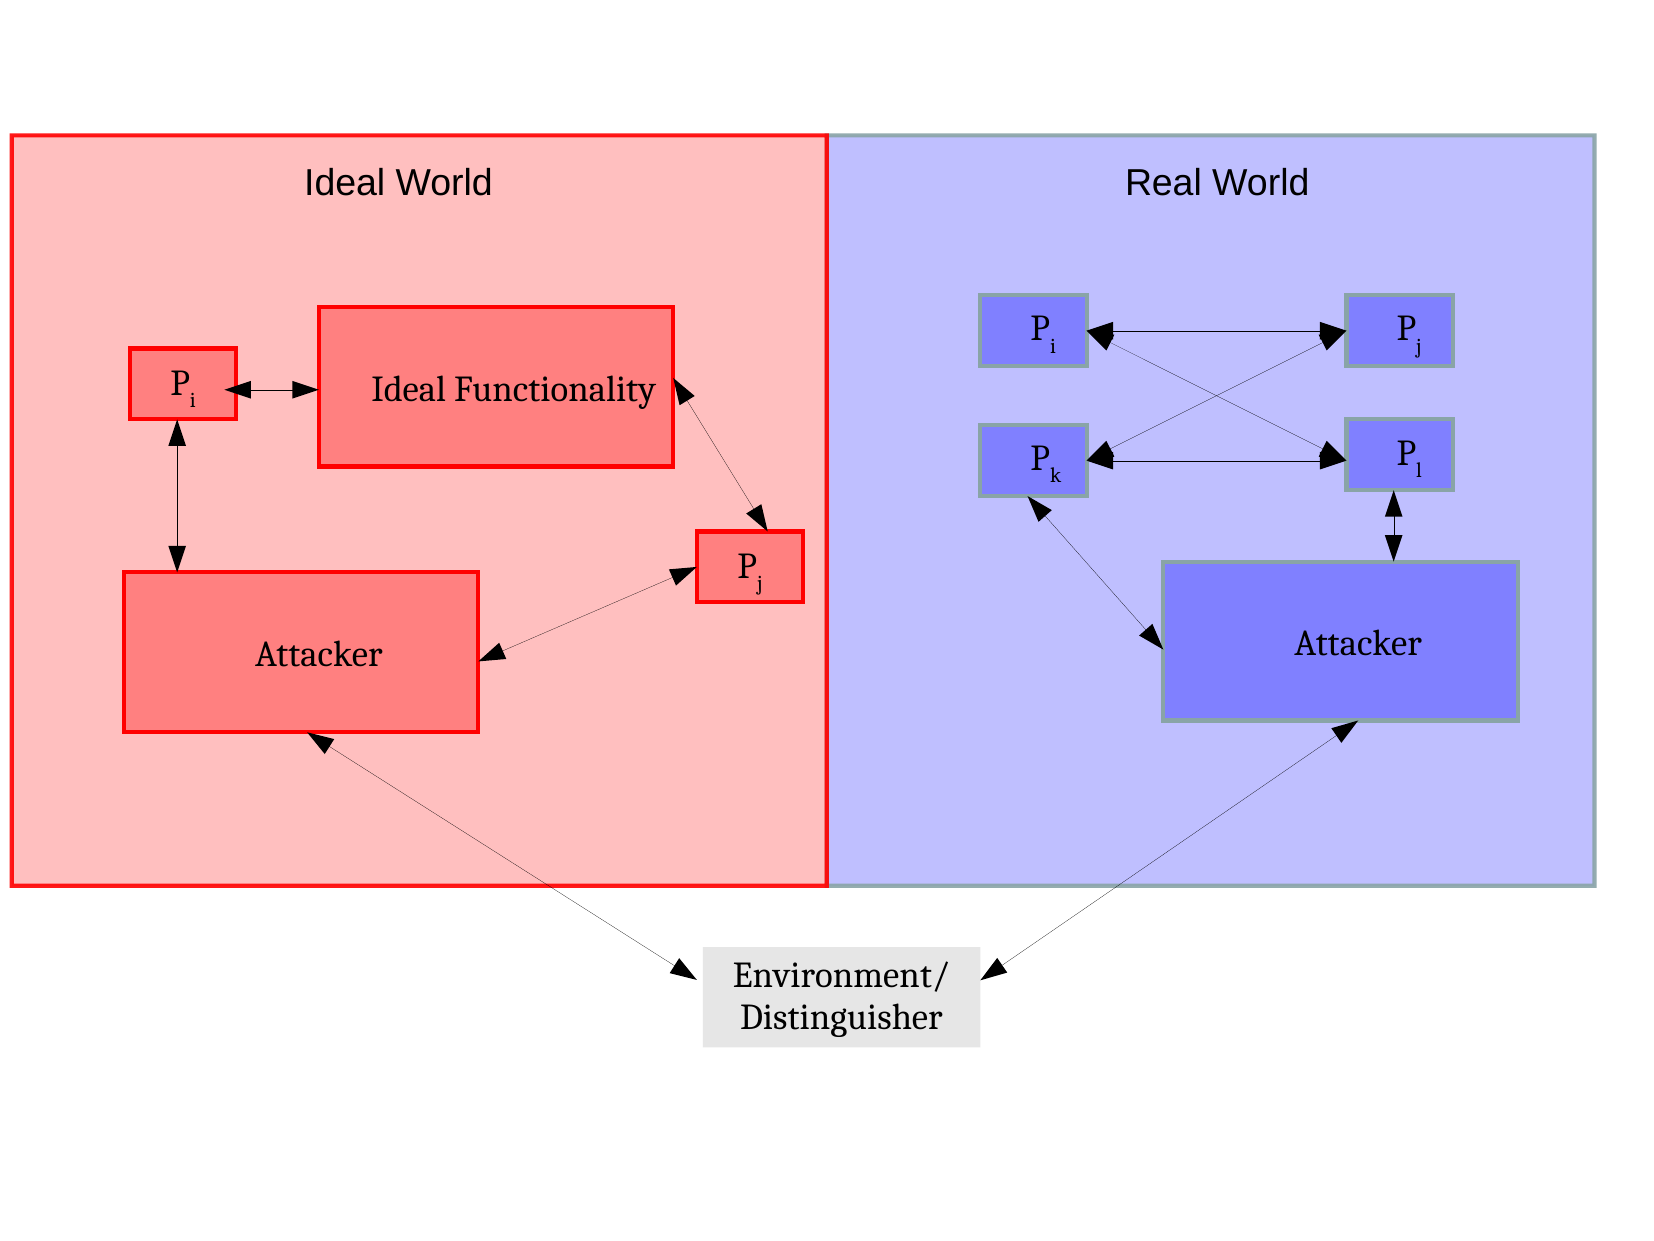

Ideal World
Real World
Pi
Pj
Ideal Functionality
Pi
Pl
Pk
Pj
Attacker
Attacker
Environment/
Distinguisher